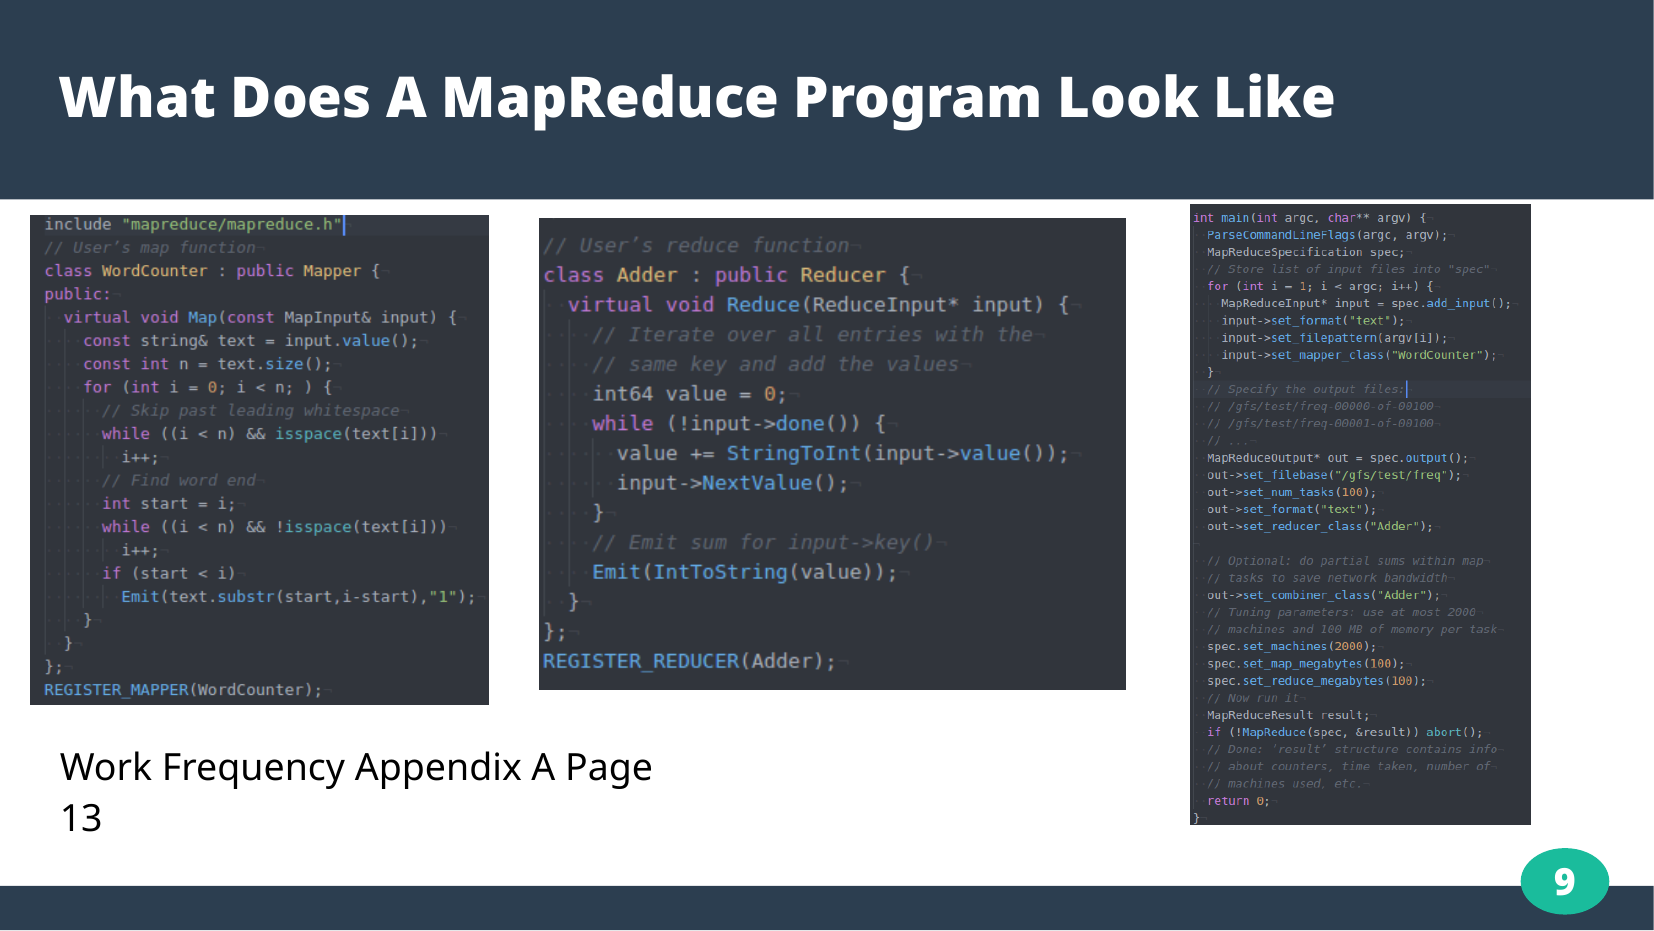

# What Does A MapReduce Program Look Like
Work Frequency Appendix A Page 13
9